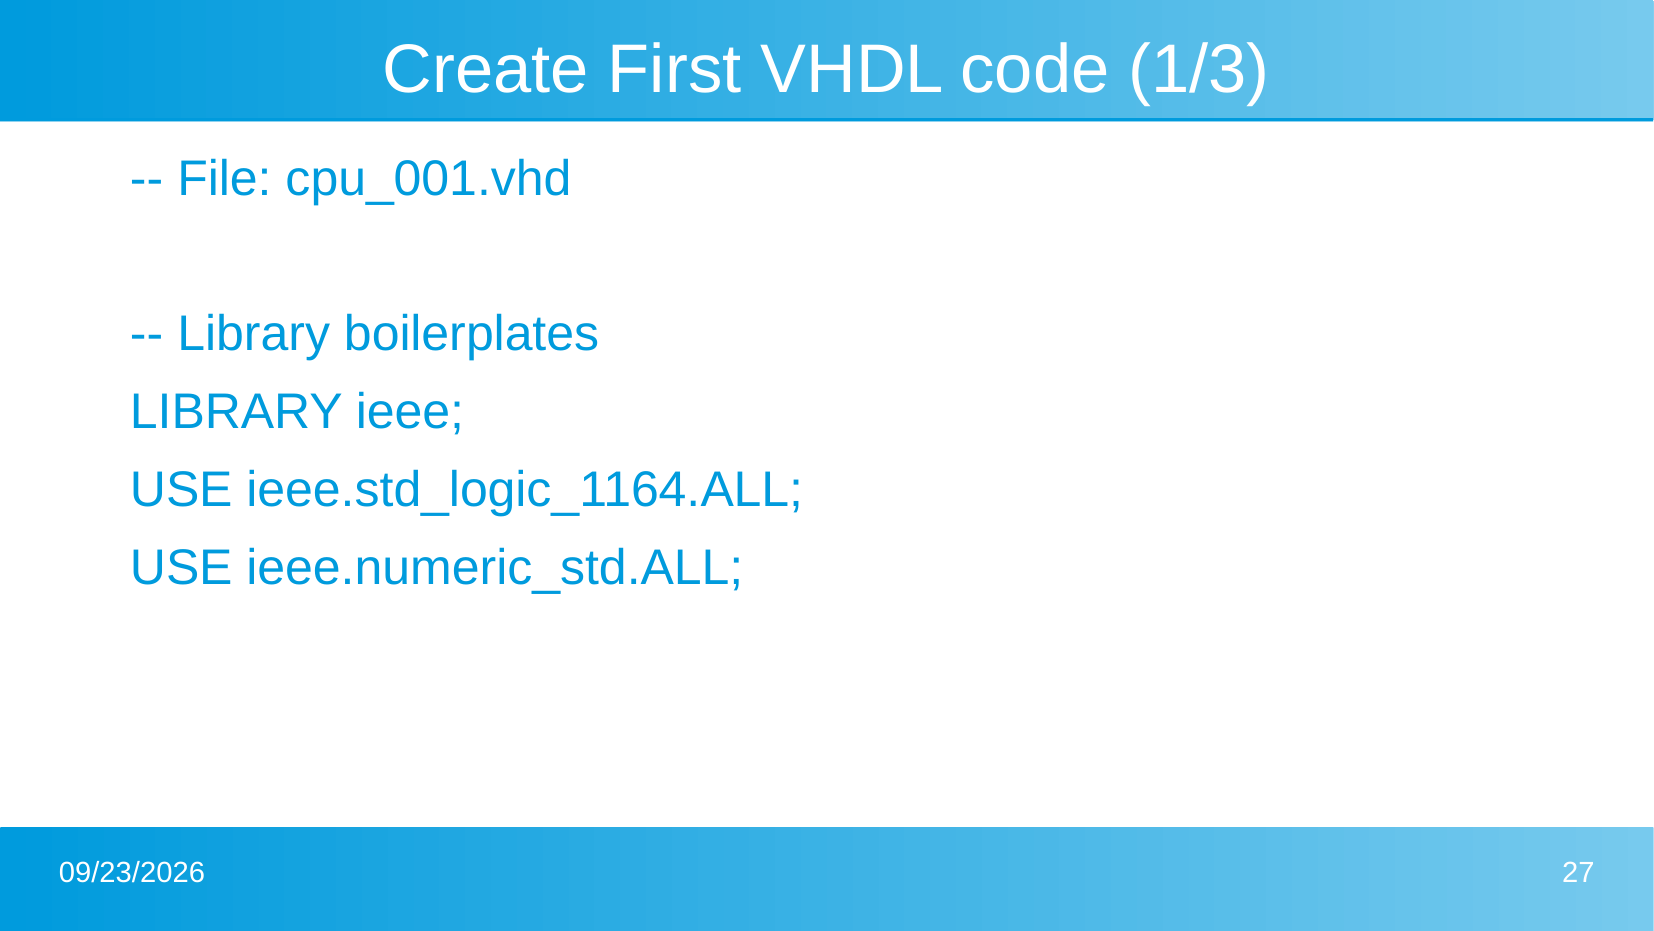

# Create First VHDL code (1/3)
-- File: cpu_001.vhd
-- Library boilerplates
LIBRARY ieee;
USE ieee.std_logic_1164.ALL;
USE ieee.numeric_std.ALL;
27